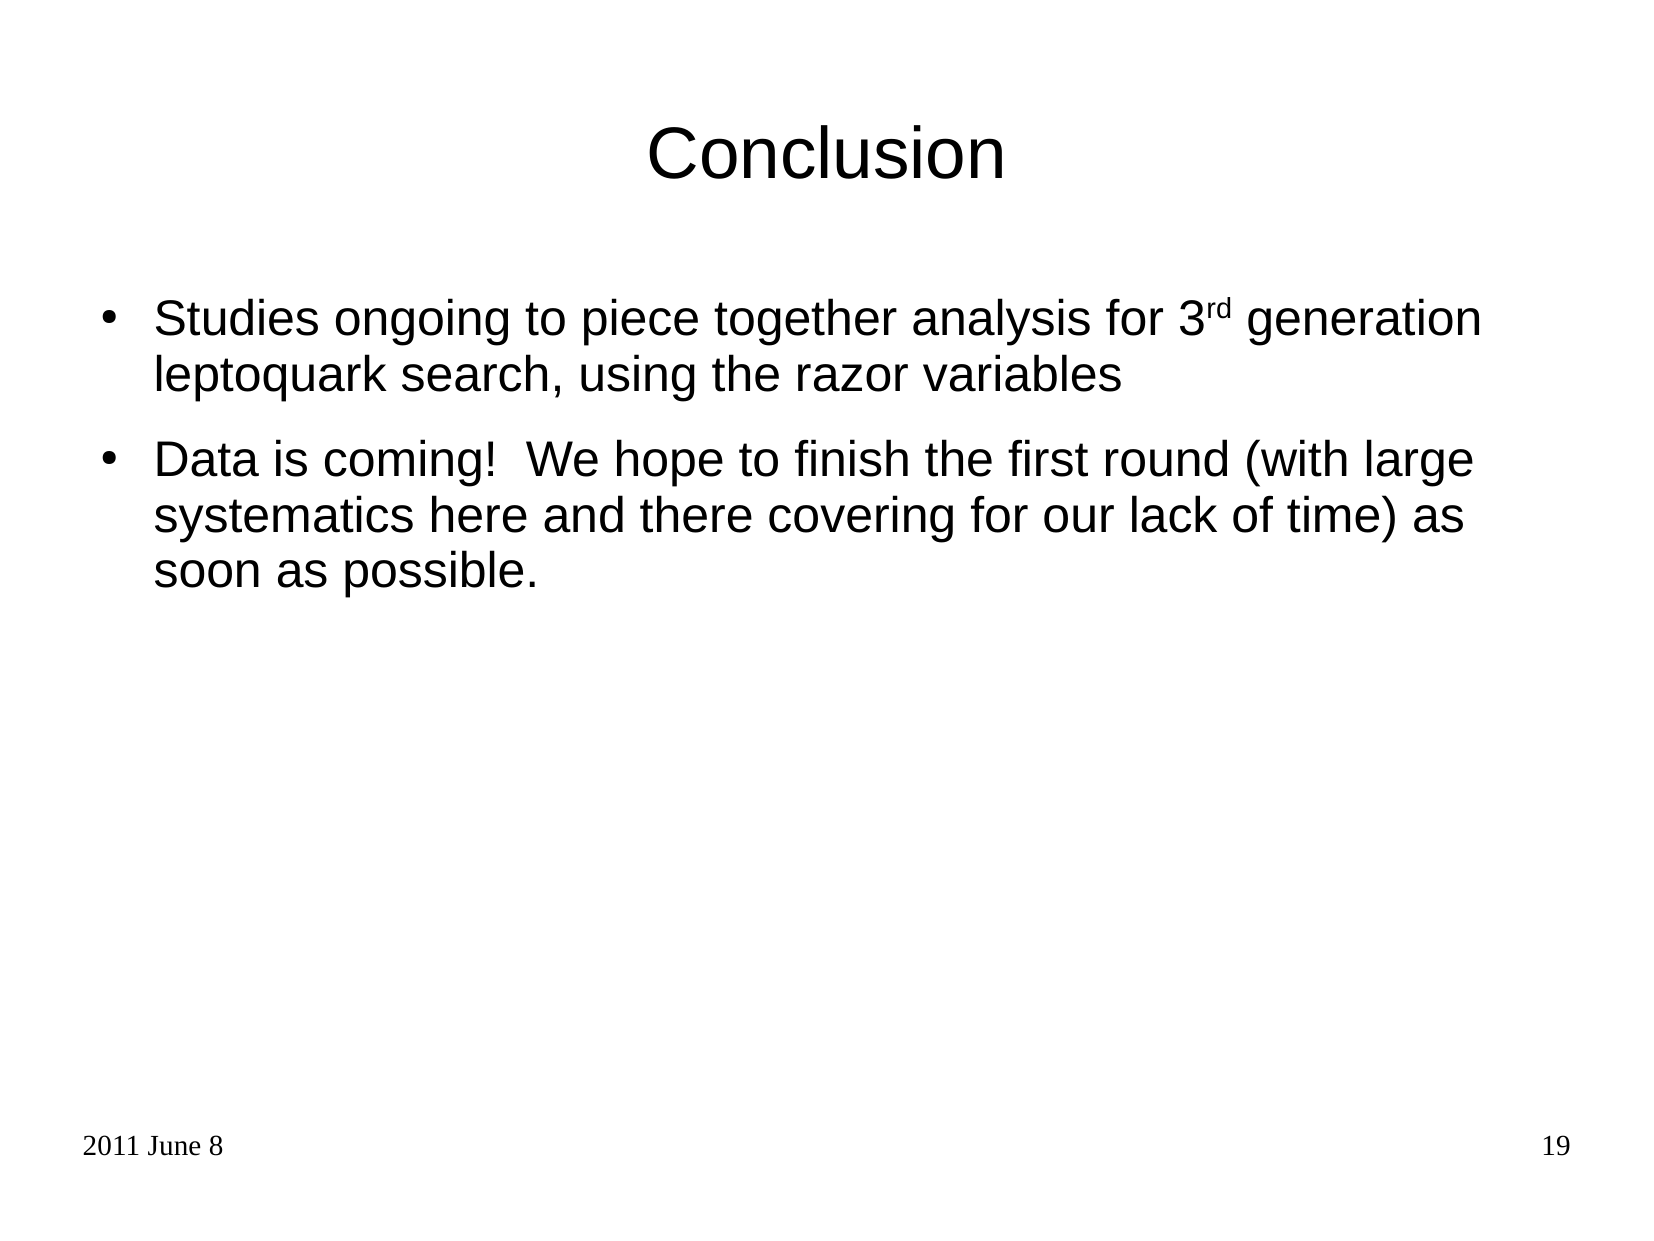

# Conclusion
Studies ongoing to piece together analysis for 3rd generation leptoquark search, using the razor variables
Data is coming! We hope to finish the first round (with large systematics here and there covering for our lack of time) as soon as possible.
2011 June 8
19